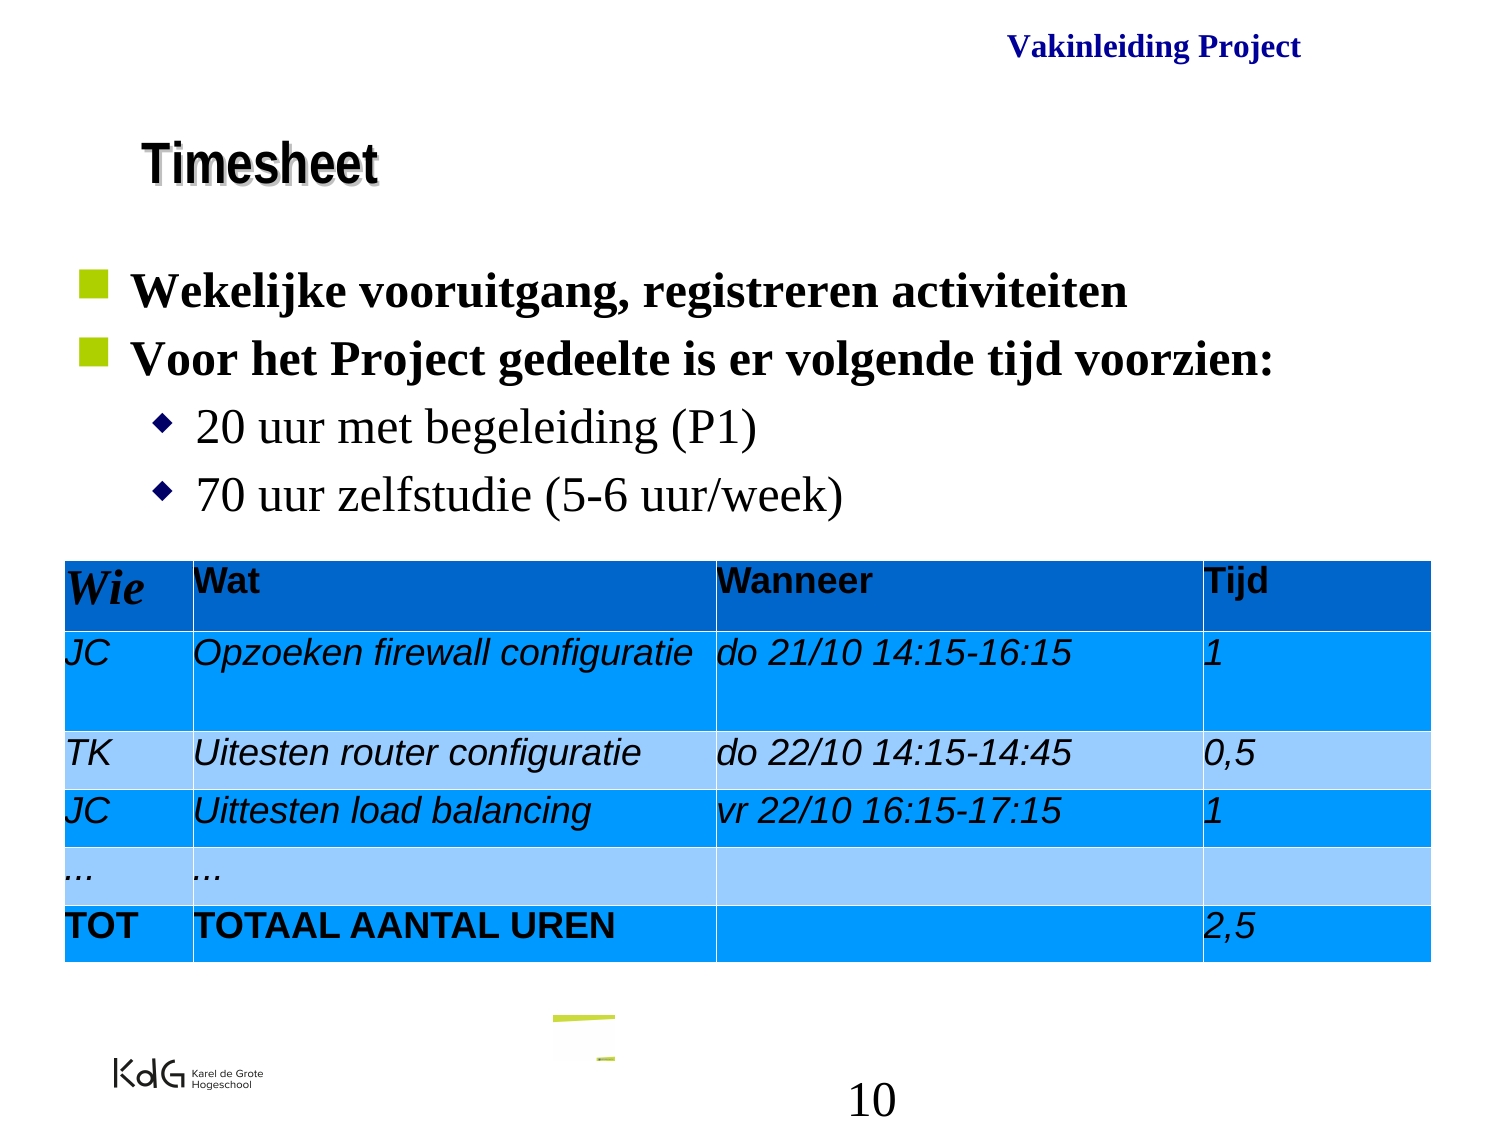

# Timesheet
Wekelijke vooruitgang, registreren activiteiten
Voor het Project gedeelte is er volgende tijd voorzien:
20 uur met begeleiding (P1)
70 uur zelfstudie (5-6 uur/week)
| Wie | Wat | Wanneer | Tijd |
| --- | --- | --- | --- |
| JC | Opzoeken firewall configuratie | do 21/10 14:15-16:15 | 1 |
| TK | Uitesten router configuratie | do 22/10 14:15-14:45 | 0,5 |
| JC | Uittesten load balancing | vr 22/10 16:15-17:15 | 1 |
| ... | ... | | |
| TOT | TOTAAL AANTAL UREN | | 2,5 |